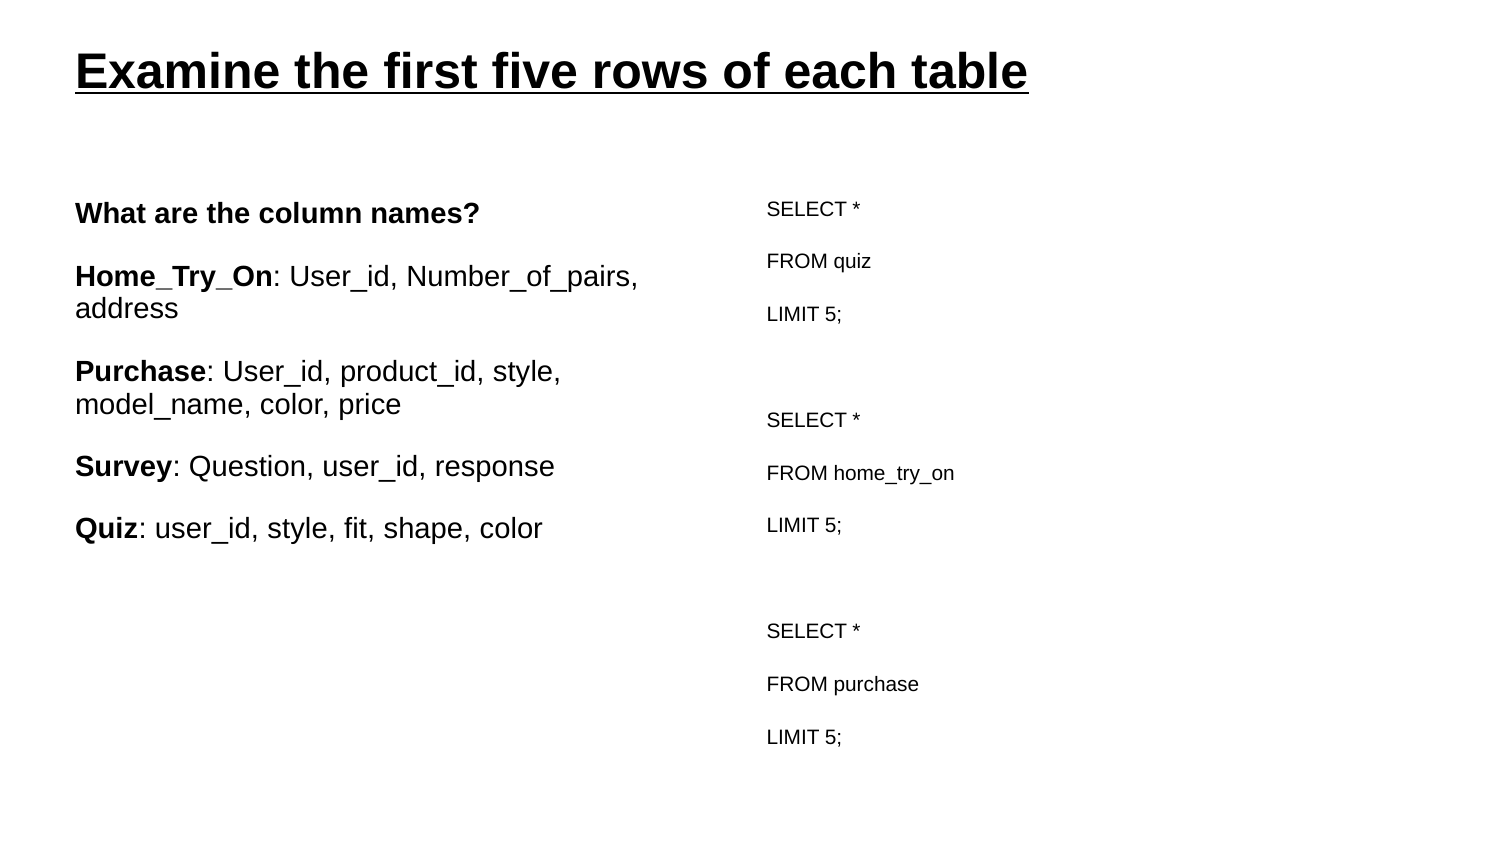

# Examine the first five rows of each table
What are the column names?
Home_Try_On: User_id, Number_of_pairs, address
Purchase: User_id, product_id, style, model_name, color, price
Survey: Question, user_id, response
Quiz: user_id, style, fit, shape, color
SELECT *
FROM quiz
LIMIT 5;
SELECT *
FROM home_try_on
LIMIT 5;
SELECT *
FROM purchase
LIMIT 5;